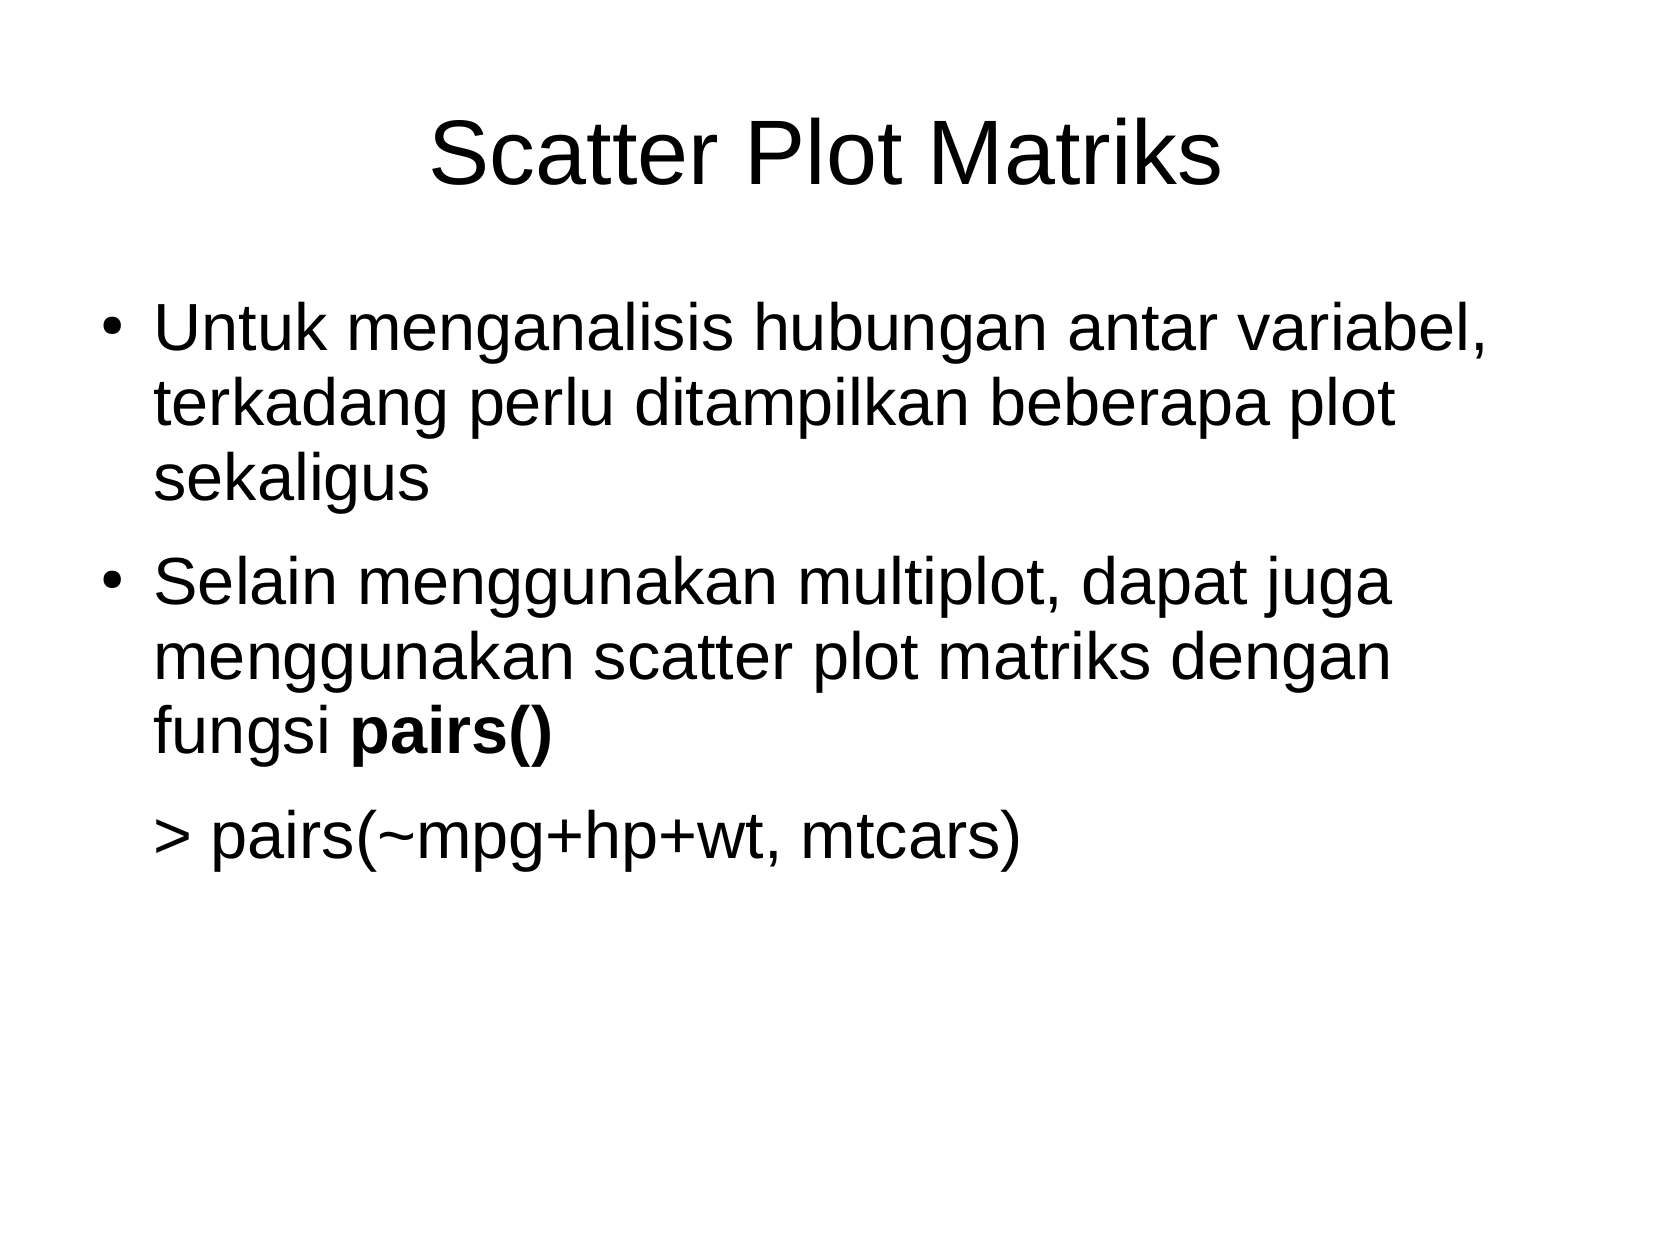

# Scatter Plot Matriks
Untuk menganalisis hubungan antar variabel, terkadang perlu ditampilkan beberapa plot sekaligus
Selain menggunakan multiplot, dapat juga menggunakan scatter plot matriks dengan fungsi pairs()
> pairs(~mpg+hp+wt, mtcars)